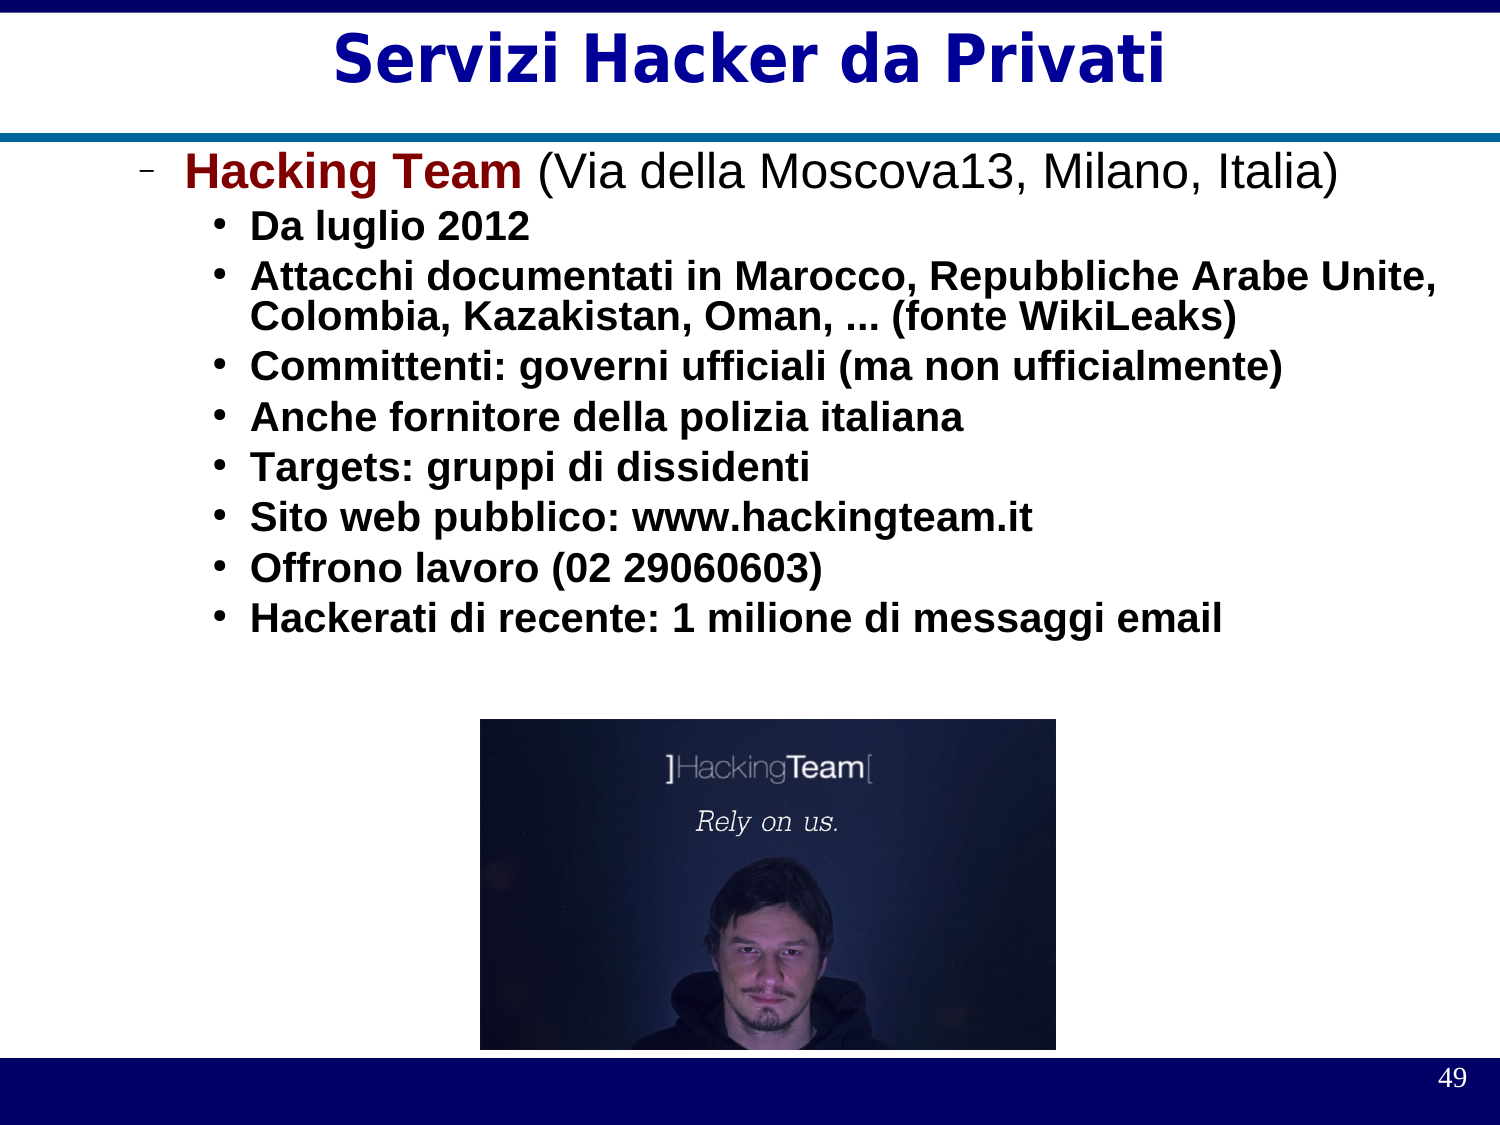

# Servizi Hacker da Privati
Hacking Team (Via della Moscova13, Milano, Italia)
Da luglio 2012
Attacchi documentati in Marocco, Repubbliche Arabe Unite, Colombia, Kazakistan, Oman, ... (fonte WikiLeaks)
Committenti: governi ufficiali (ma non ufficialmente)
Anche fornitore della polizia italiana
Targets: gruppi di dissidenti
Sito web pubblico: www.hackingteam.it
Offrono lavoro (02 29060603)
Hackerati di recente: 1 milione di messaggi email